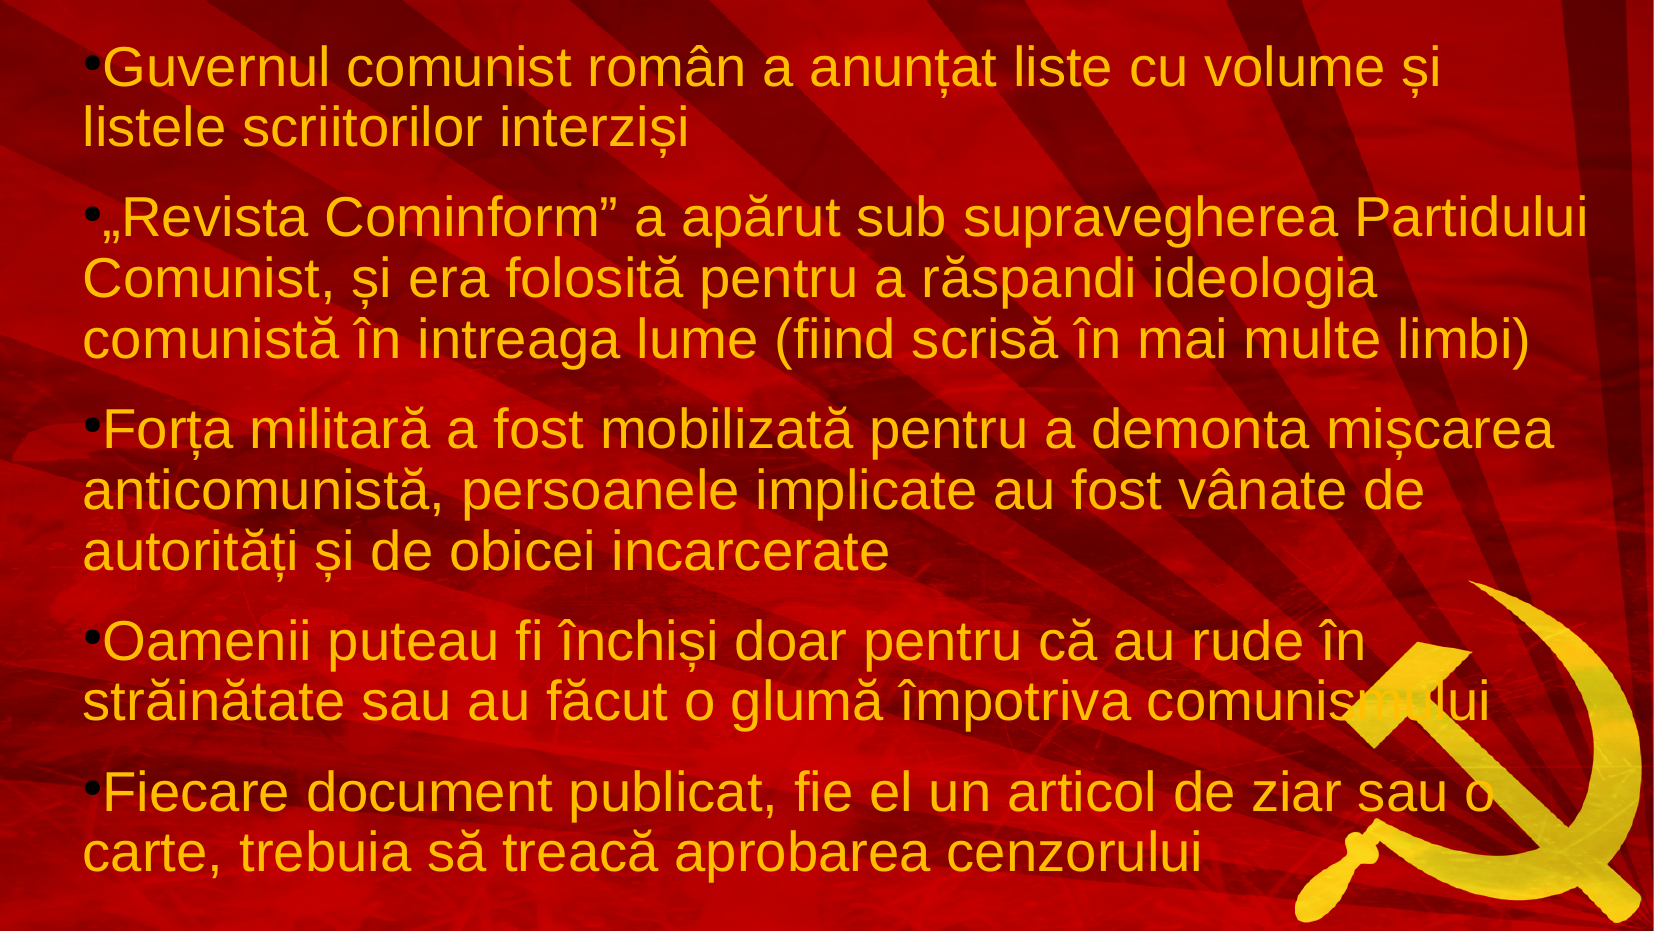

# Guvernul comunist român a anunțat liste cu volume și listele scriitorilor interziși
„Revista Cominform” a apărut sub supravegherea Partidului Comunist, și era folosită pentru a răspandi ideologia comunistă în intreaga lume (fiind scrisă în mai multe limbi)
Forța militară a fost mobilizată pentru a demonta mișcarea anticomunistă, persoanele implicate au fost vânate de autorități și de obicei incarcerate
Oamenii puteau fi închiși doar pentru că au rude în străinătate sau au făcut o glumă împotriva comunismului
Fiecare document publicat, fie el un articol de ziar sau o carte, trebuia să treacă aprobarea cenzorului